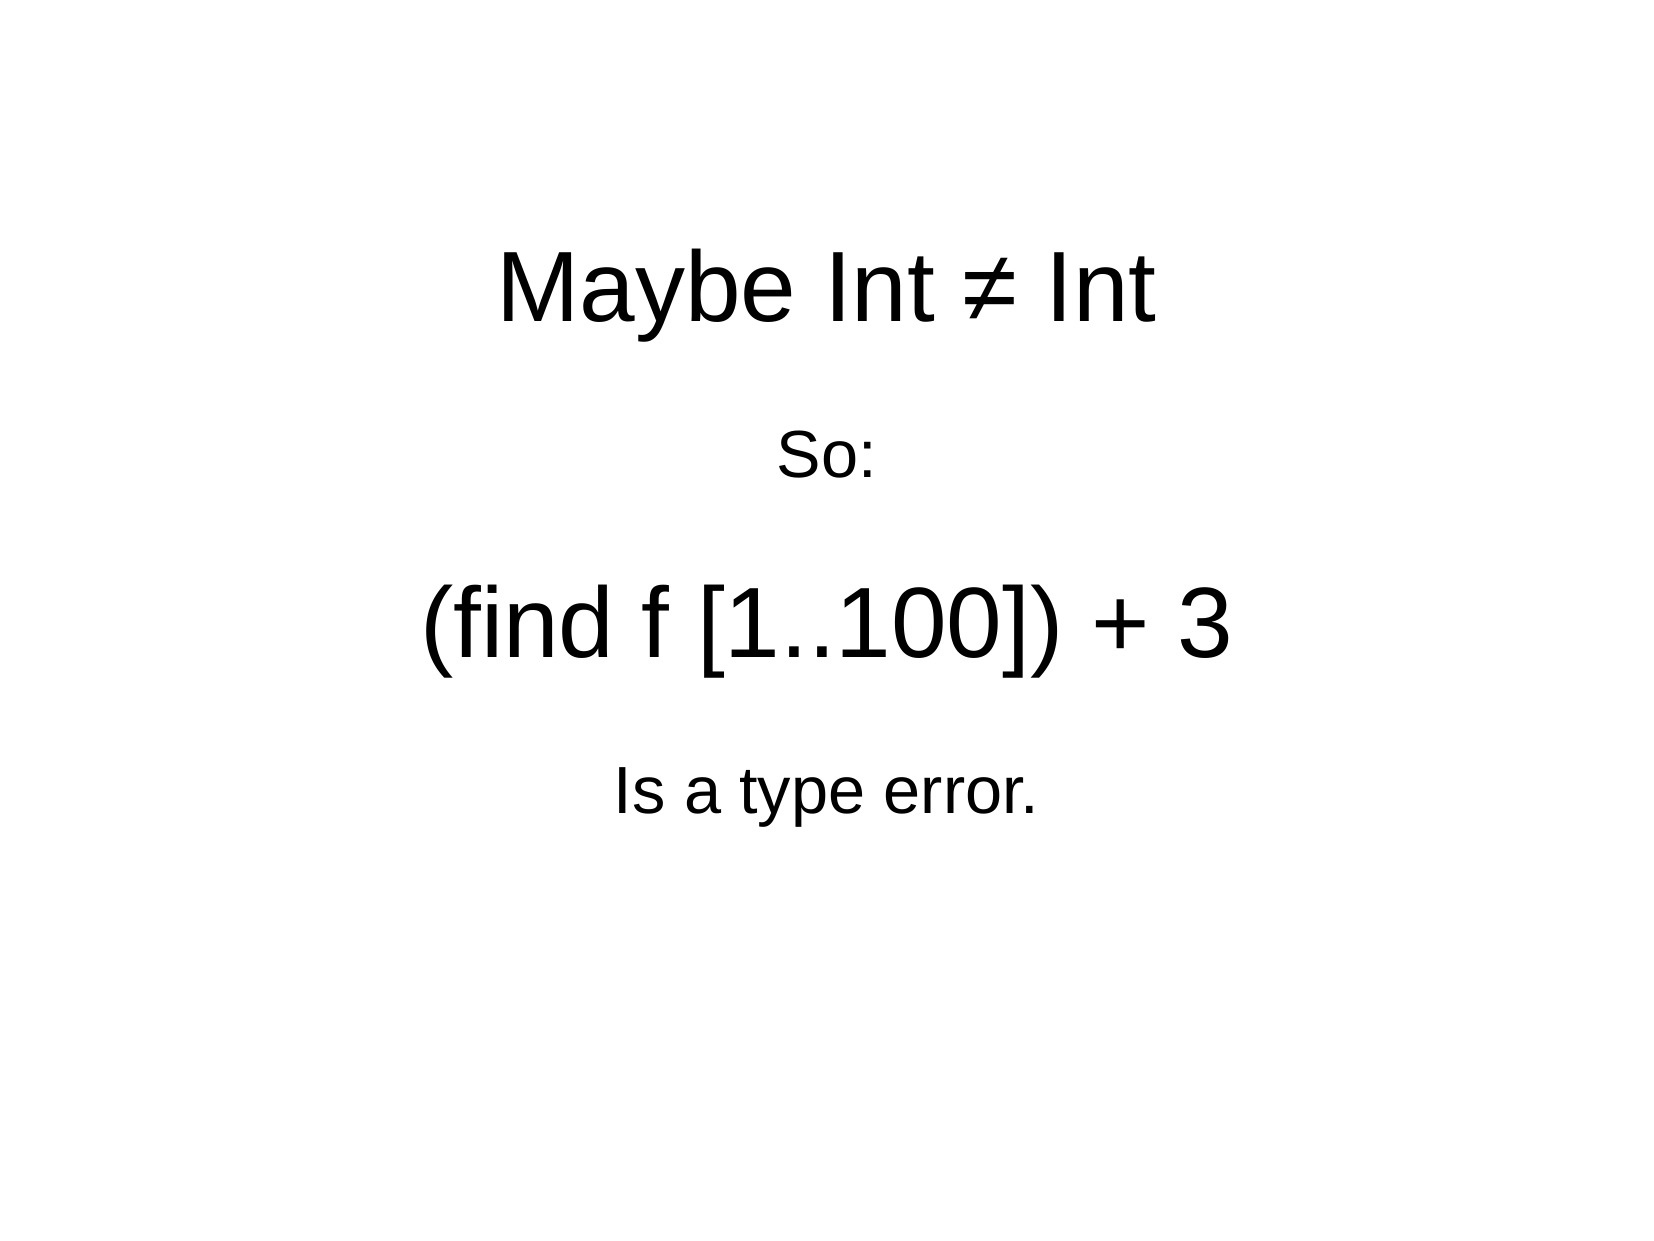

# Maybe Int ≠ Int
So:
(find f [1..100]) + 3
Is a type error.